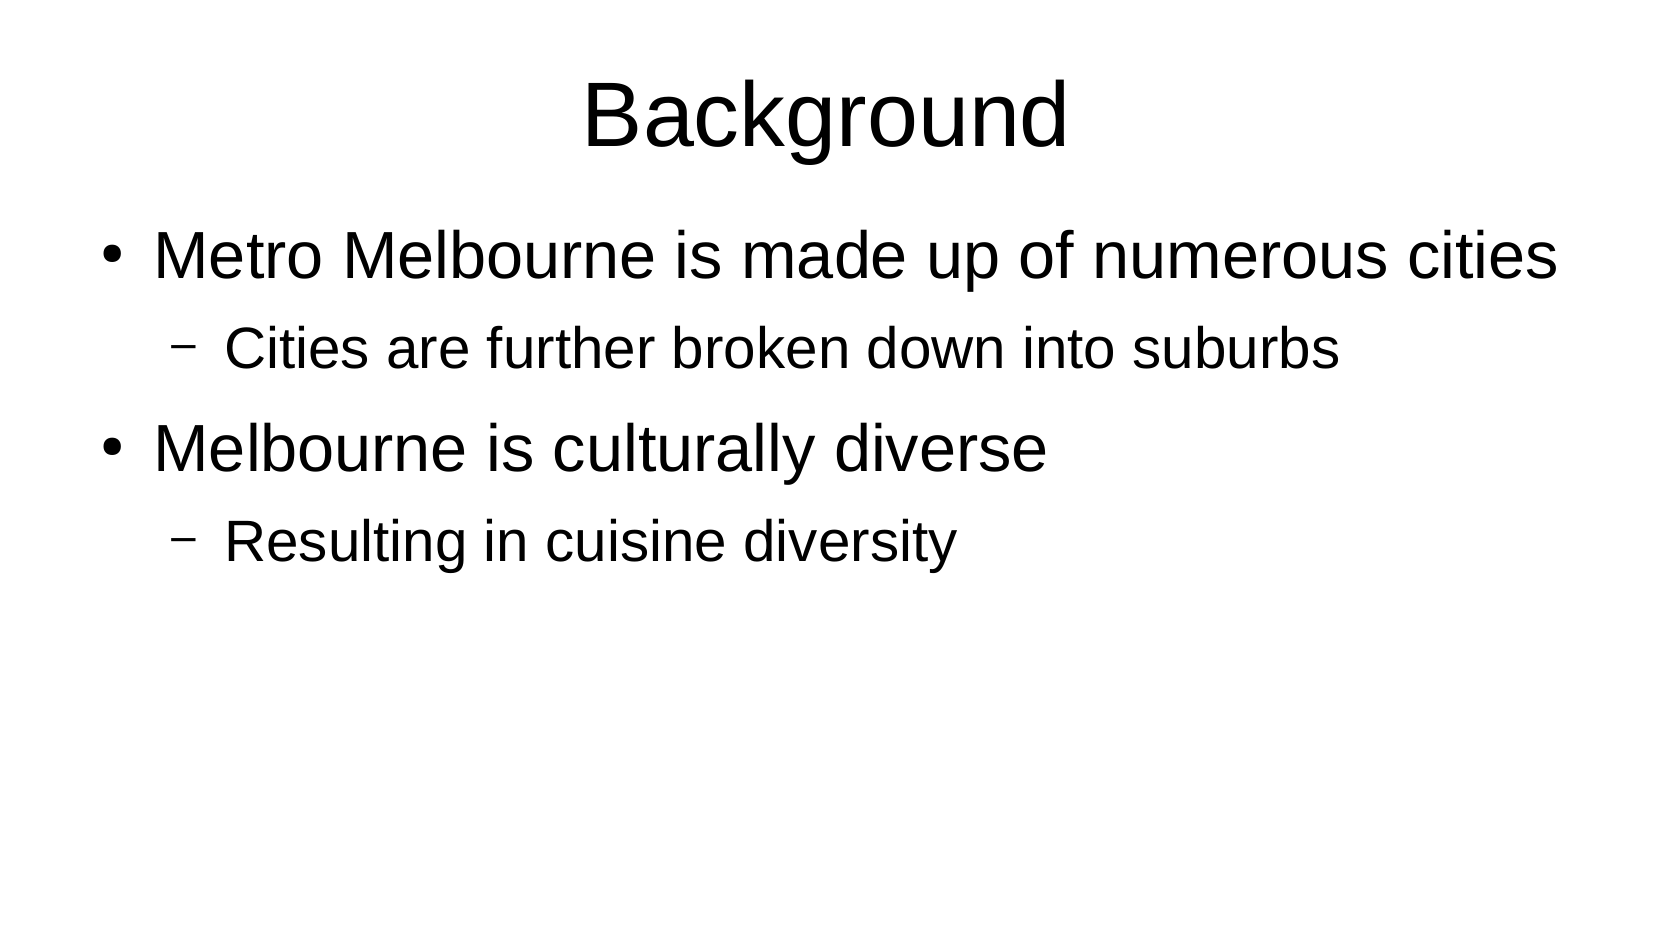

# Background
Metro Melbourne is made up of numerous cities
Cities are further broken down into suburbs
Melbourne is culturally diverse
Resulting in cuisine diversity